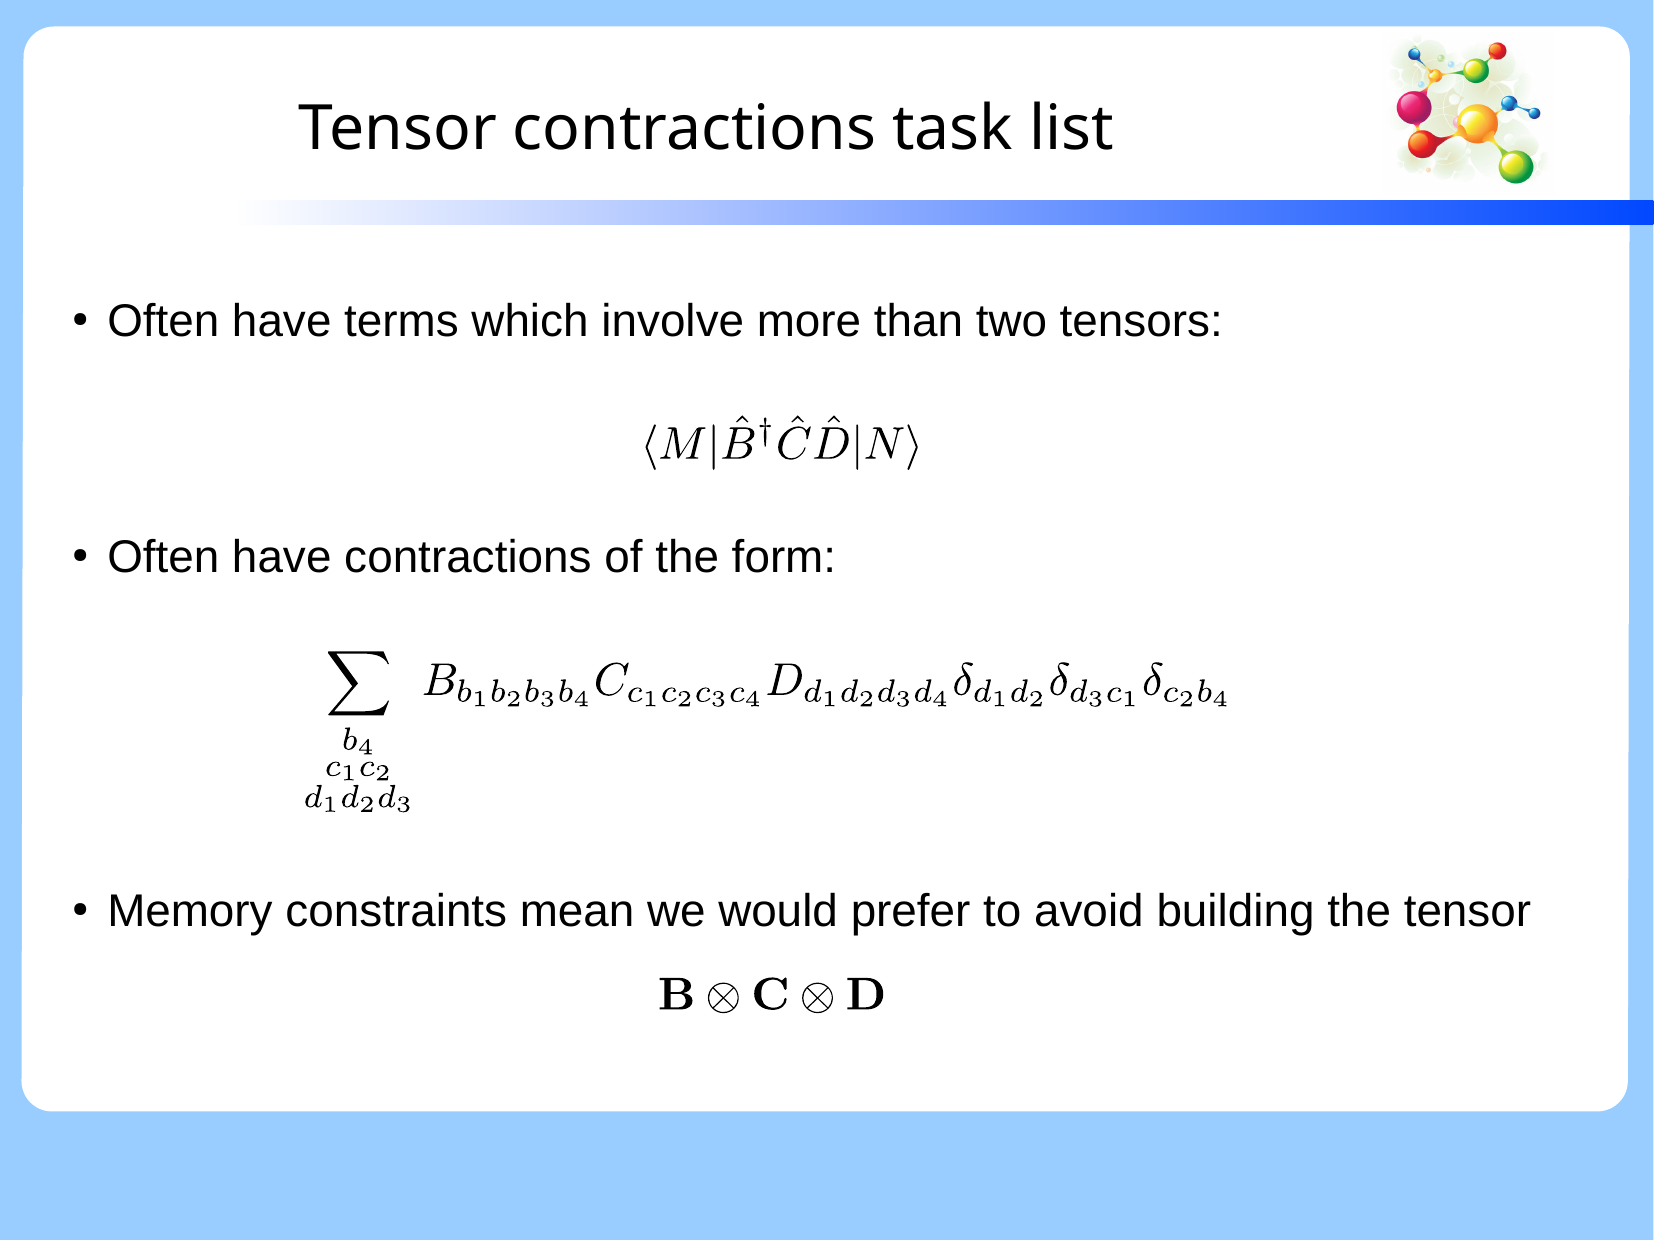

# Tensor contractions task list
Often have terms which involve more than two tensors:
Often have contractions of the form:
Memory constraints mean we would prefer to avoid building the tensor